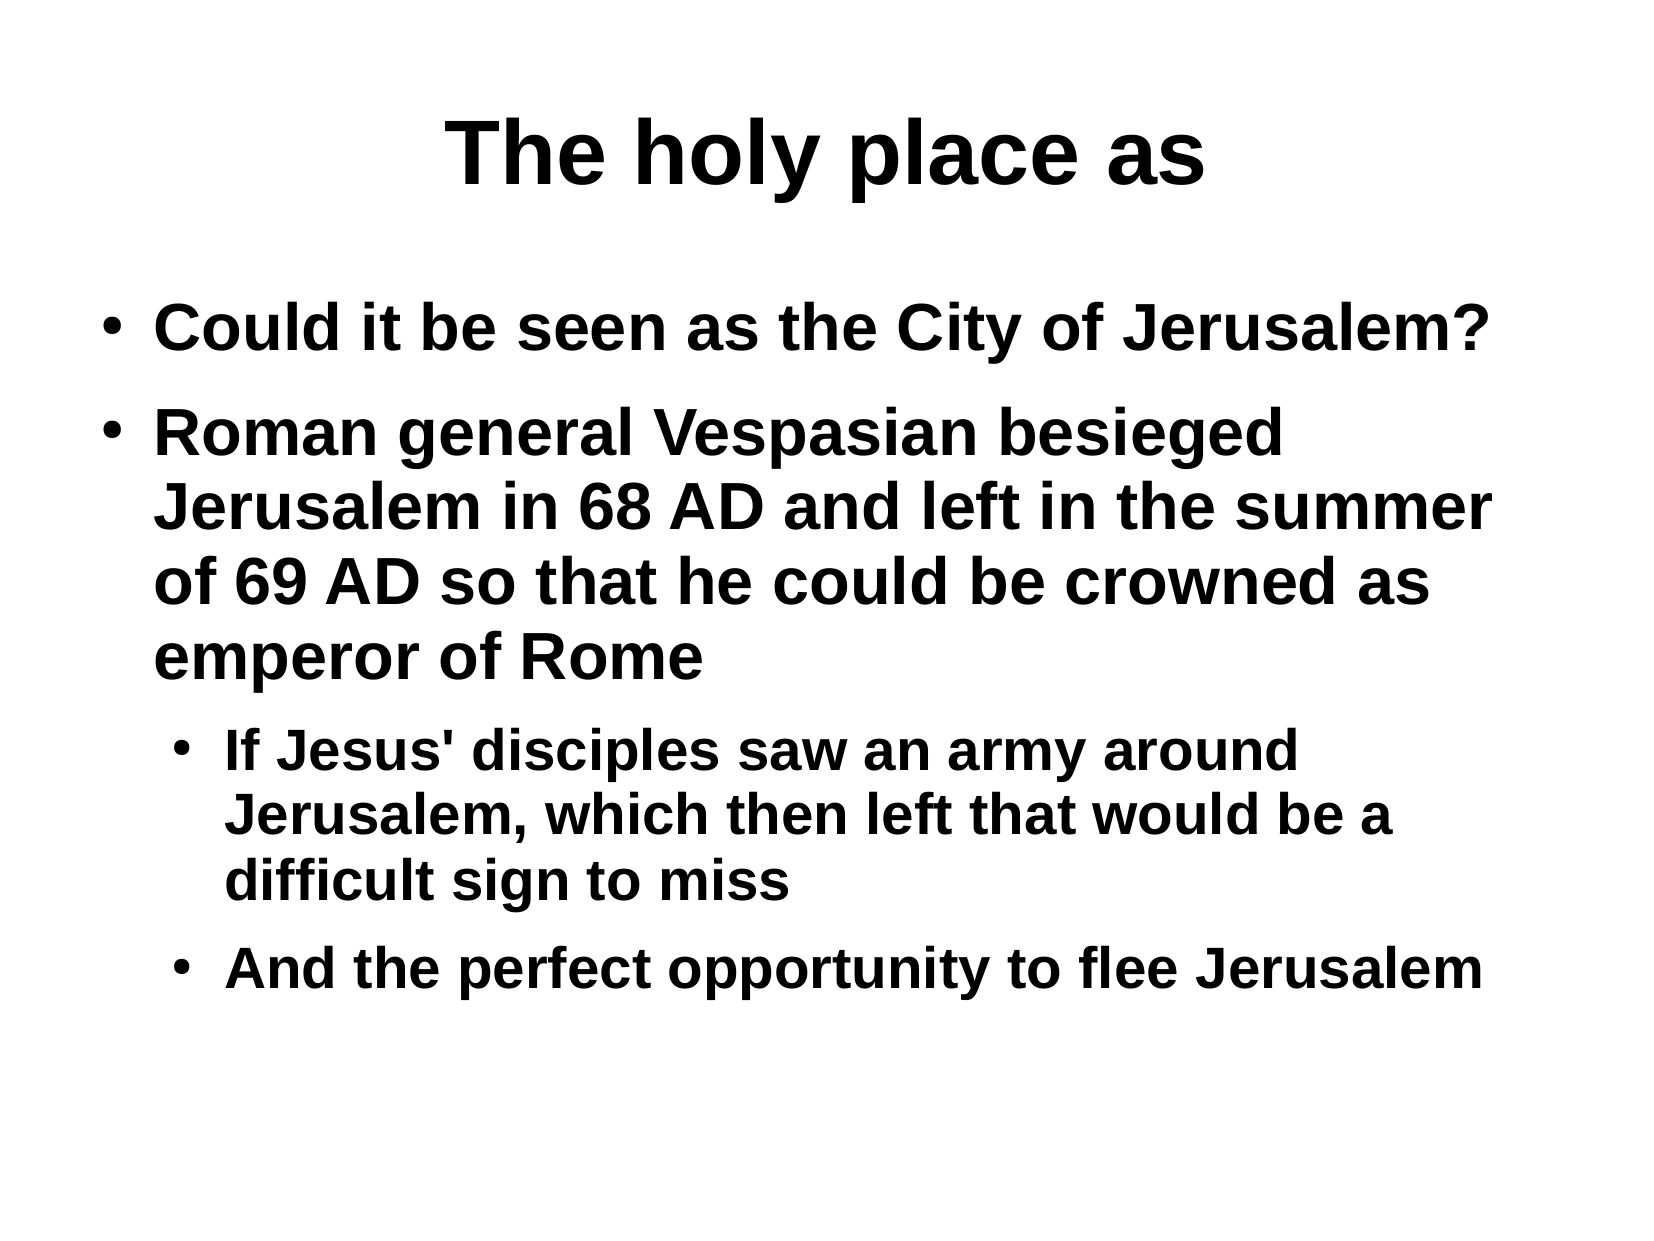

# The holy place as
Could it be seen as the City of Jerusalem?
Roman general Vespasian besieged Jerusalem in 68 AD and left in the summer of 69 AD so that he could be crowned as emperor of Rome
If Jesus' disciples saw an army around Jerusalem, which then left that would be a difficult sign to miss
And the perfect opportunity to flee Jerusalem